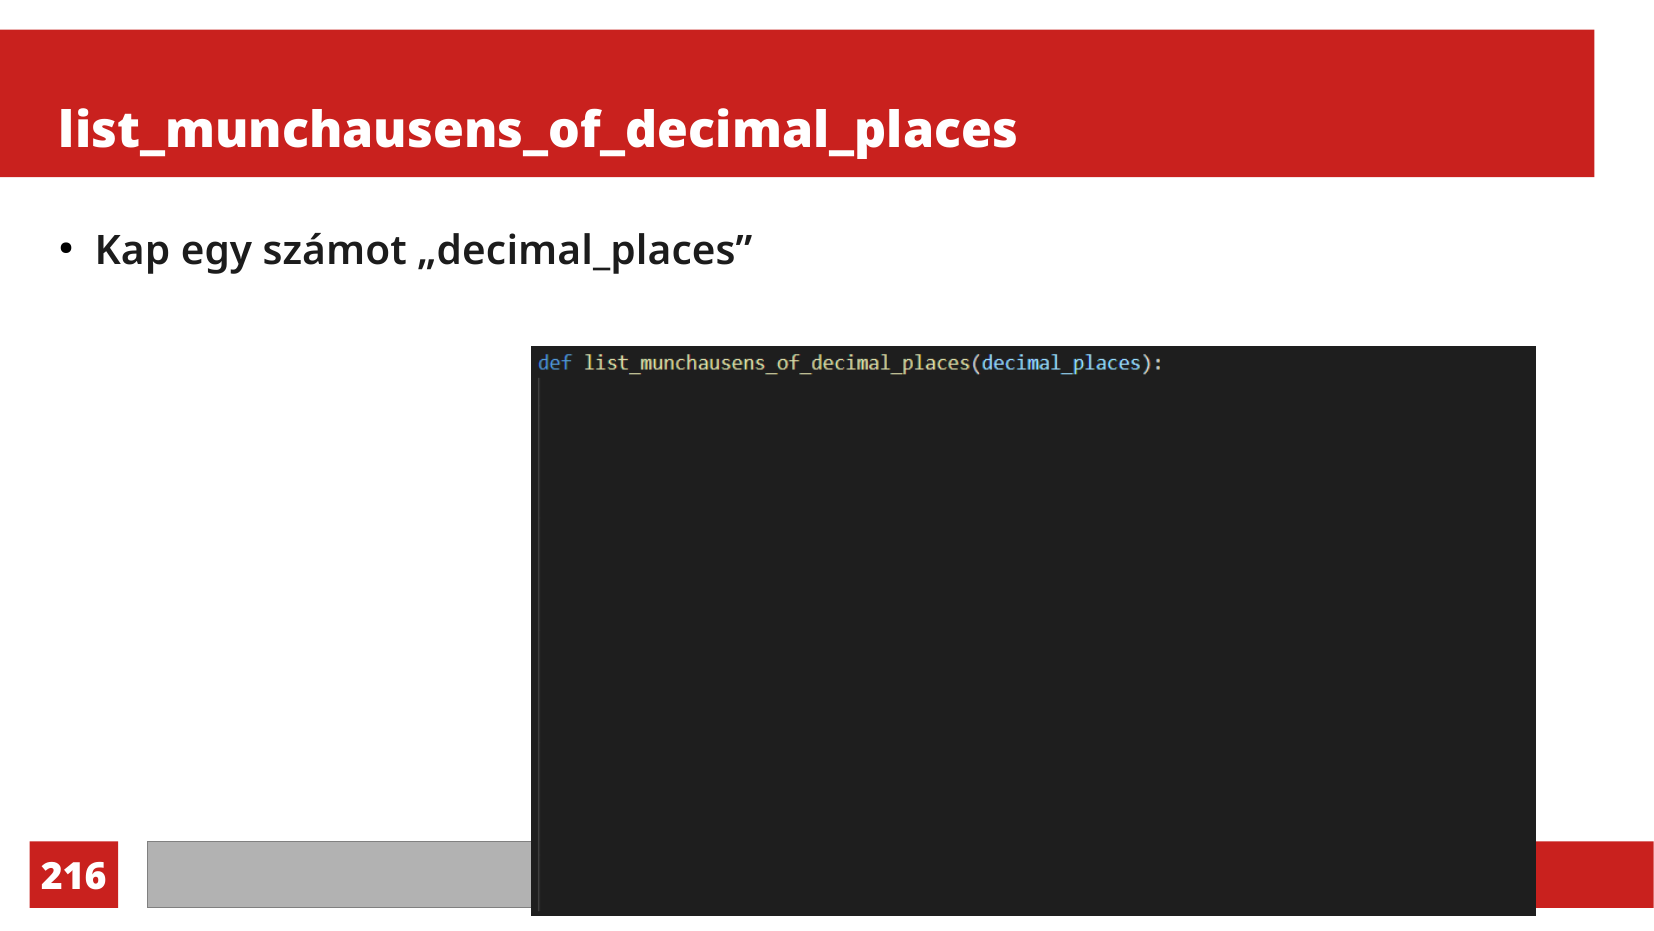

# list_munchausens_of_decimal_places
Kap egy számot „decimal_places”
216